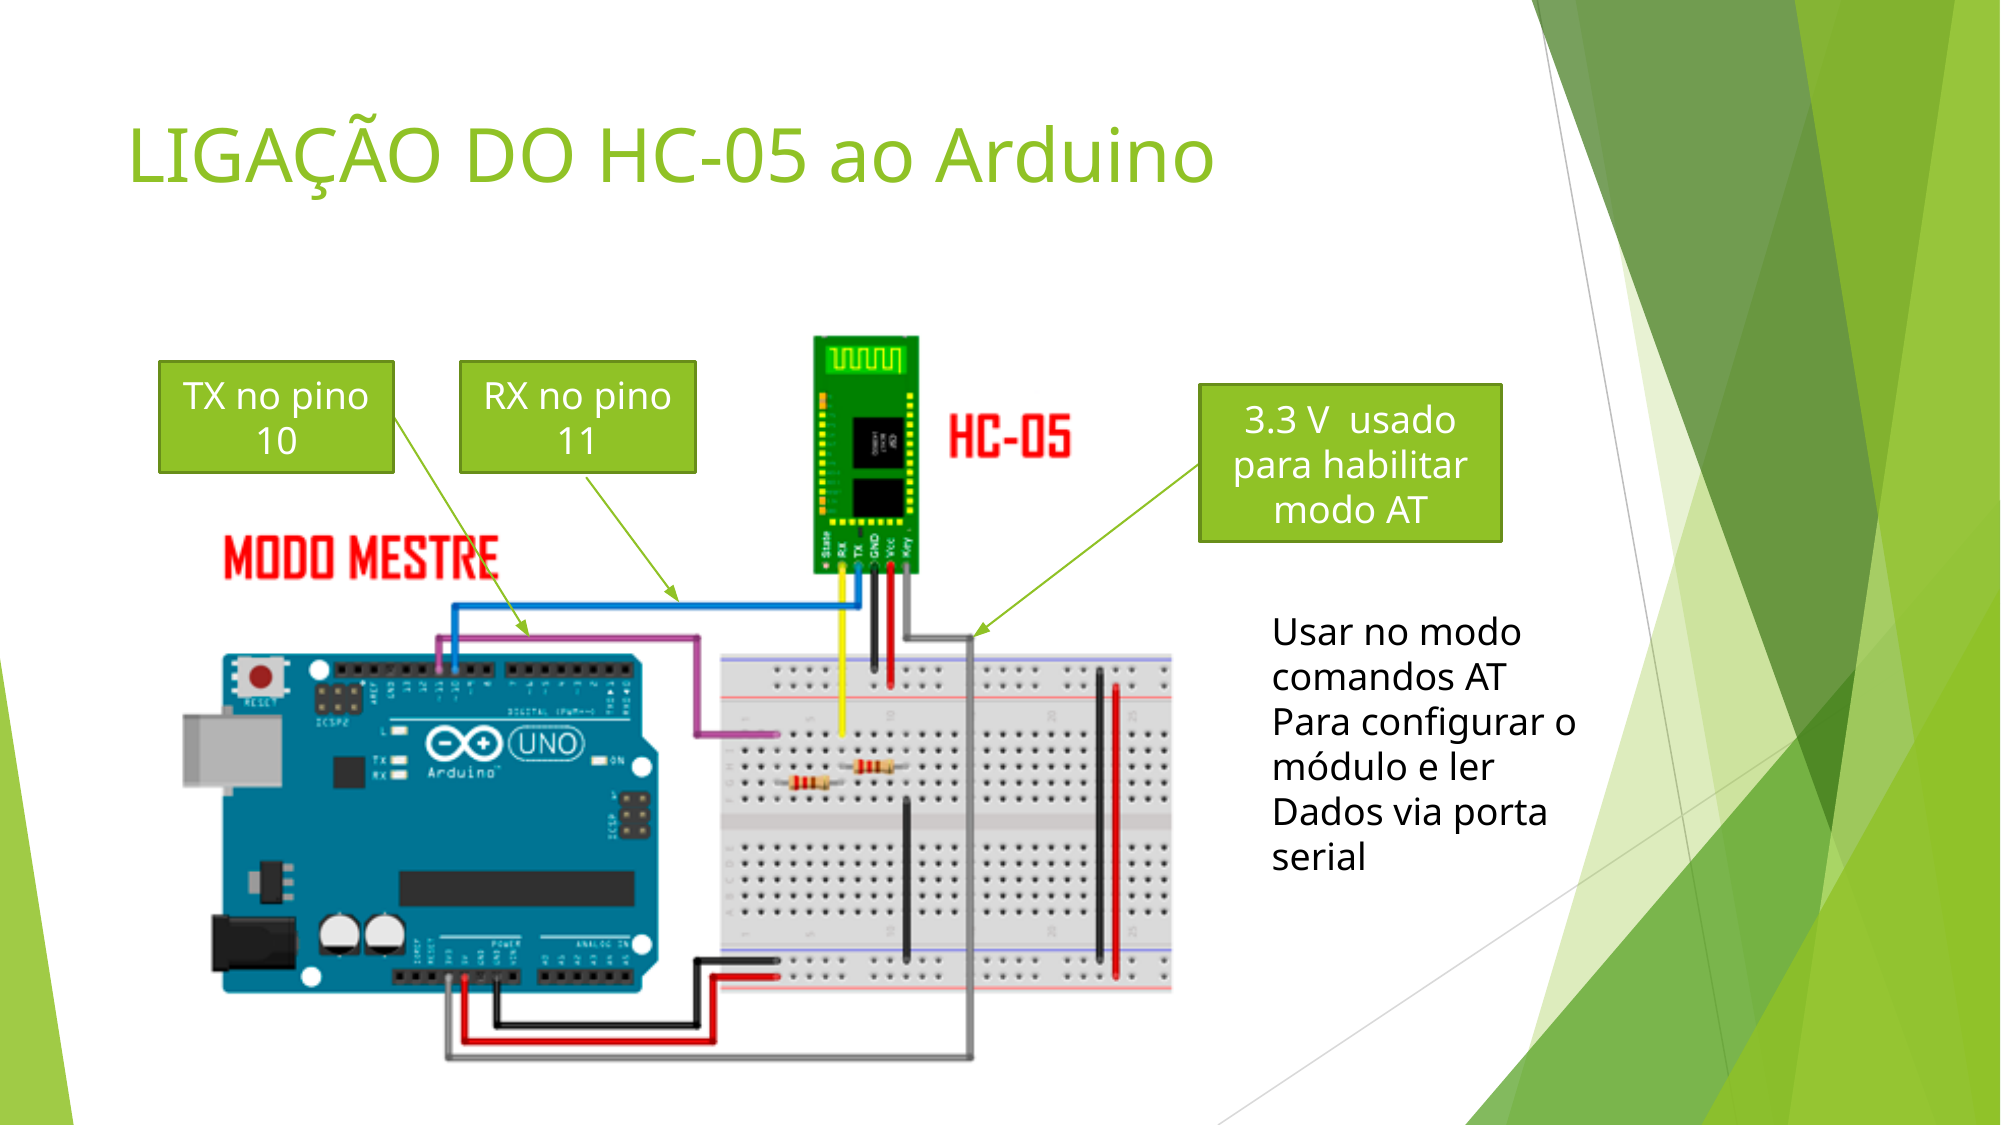

# LIGAÇÃO DO HC-05 ao Arduino
TX no pino 10
RX no pino 11
3.3 V usado para habilitar modo AT
Usar no modo comandos AT
Para configurar o módulo e ler
Dados via porta serial